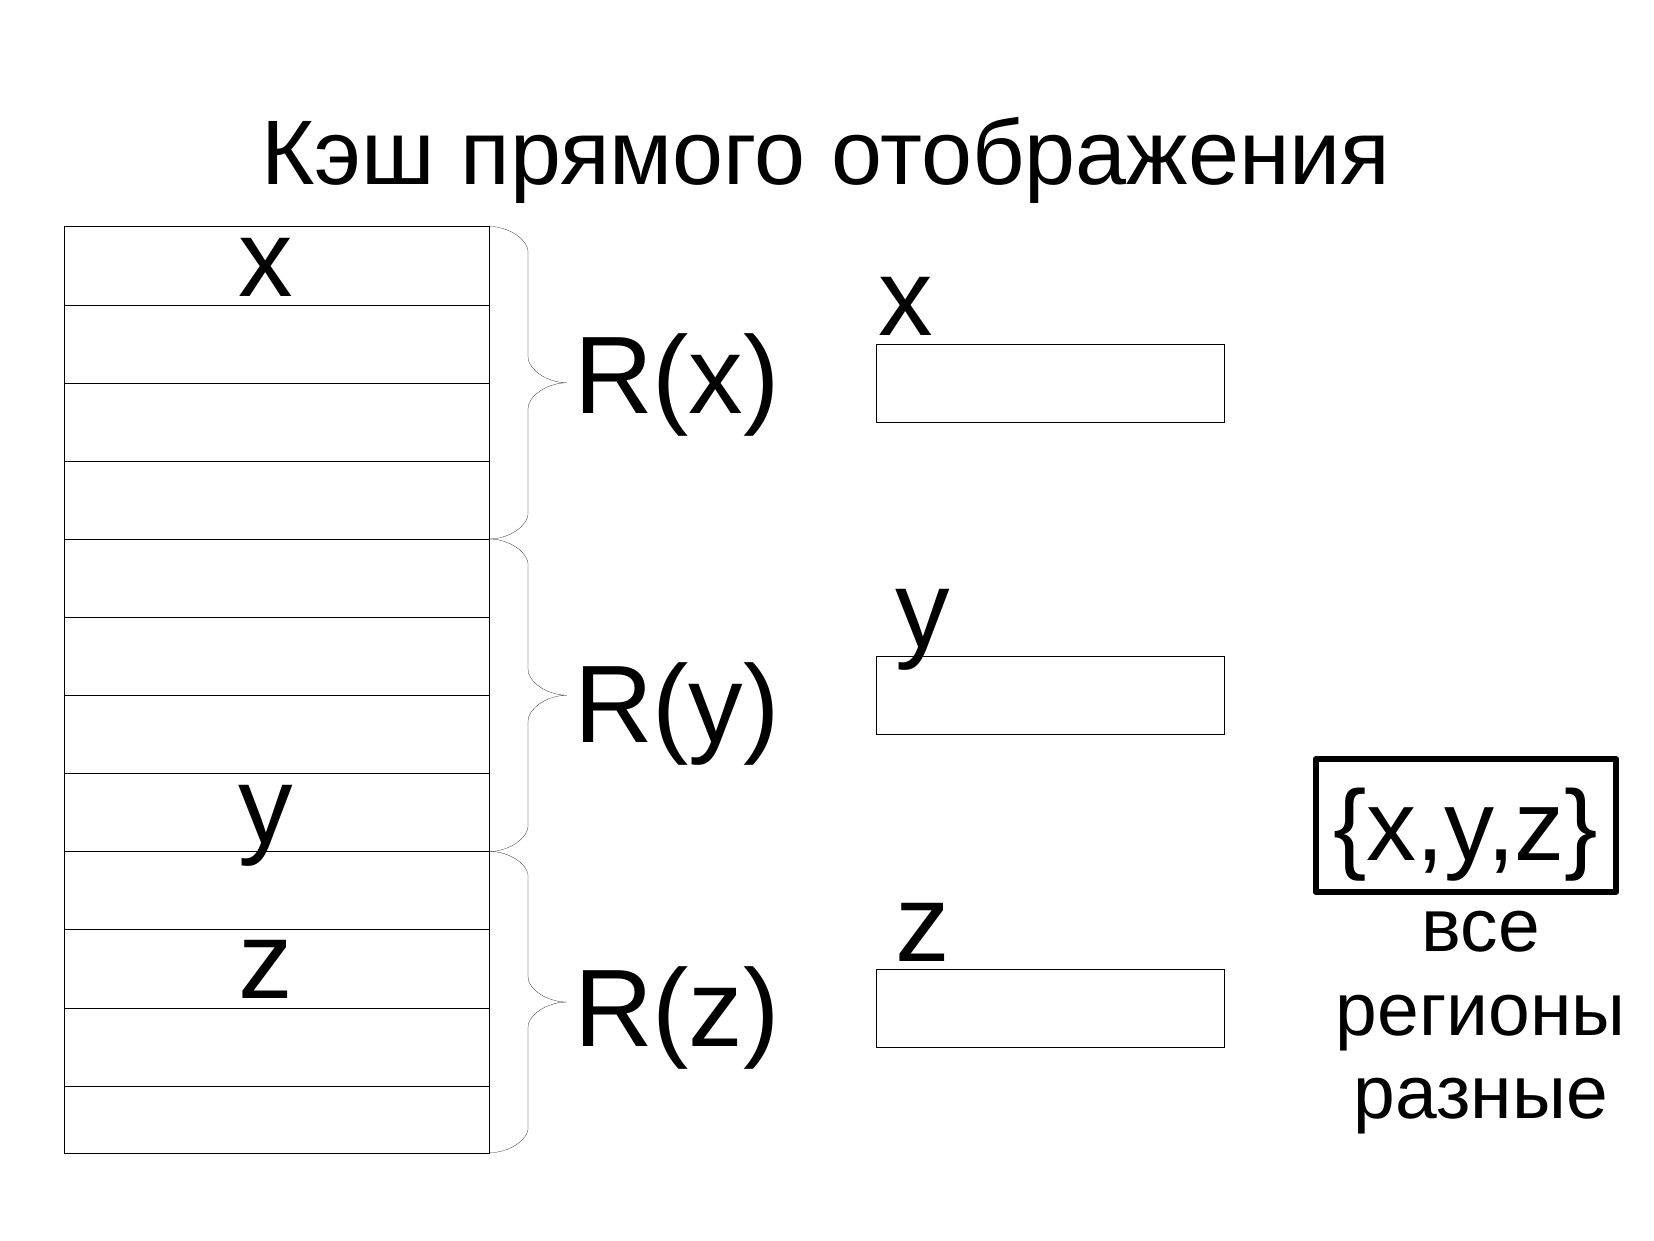

# Кэш прямого отображения
{x,y,z}
все
регионы
разные